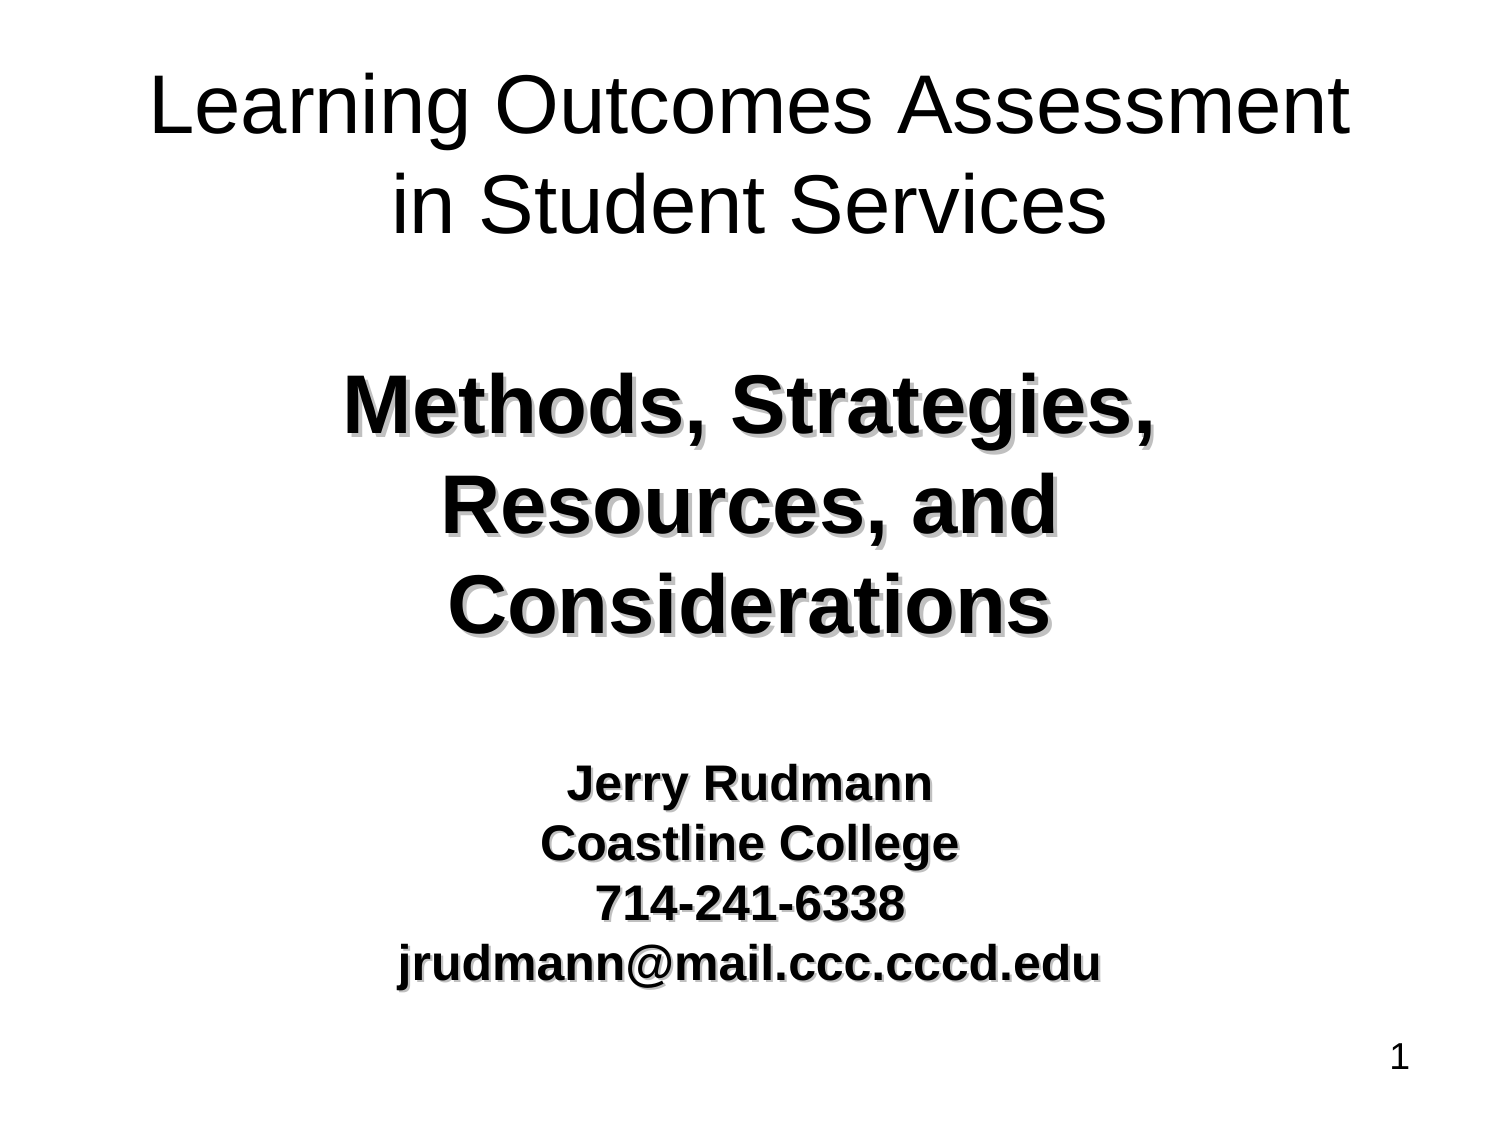

# Learning Outcomes Assessment in Student Services Methods, Strategies, Resources, and Considerations Jerry Rudmann Coastline College 714-241-6338 jrudmann@mail.ccc.cccd.edu
1